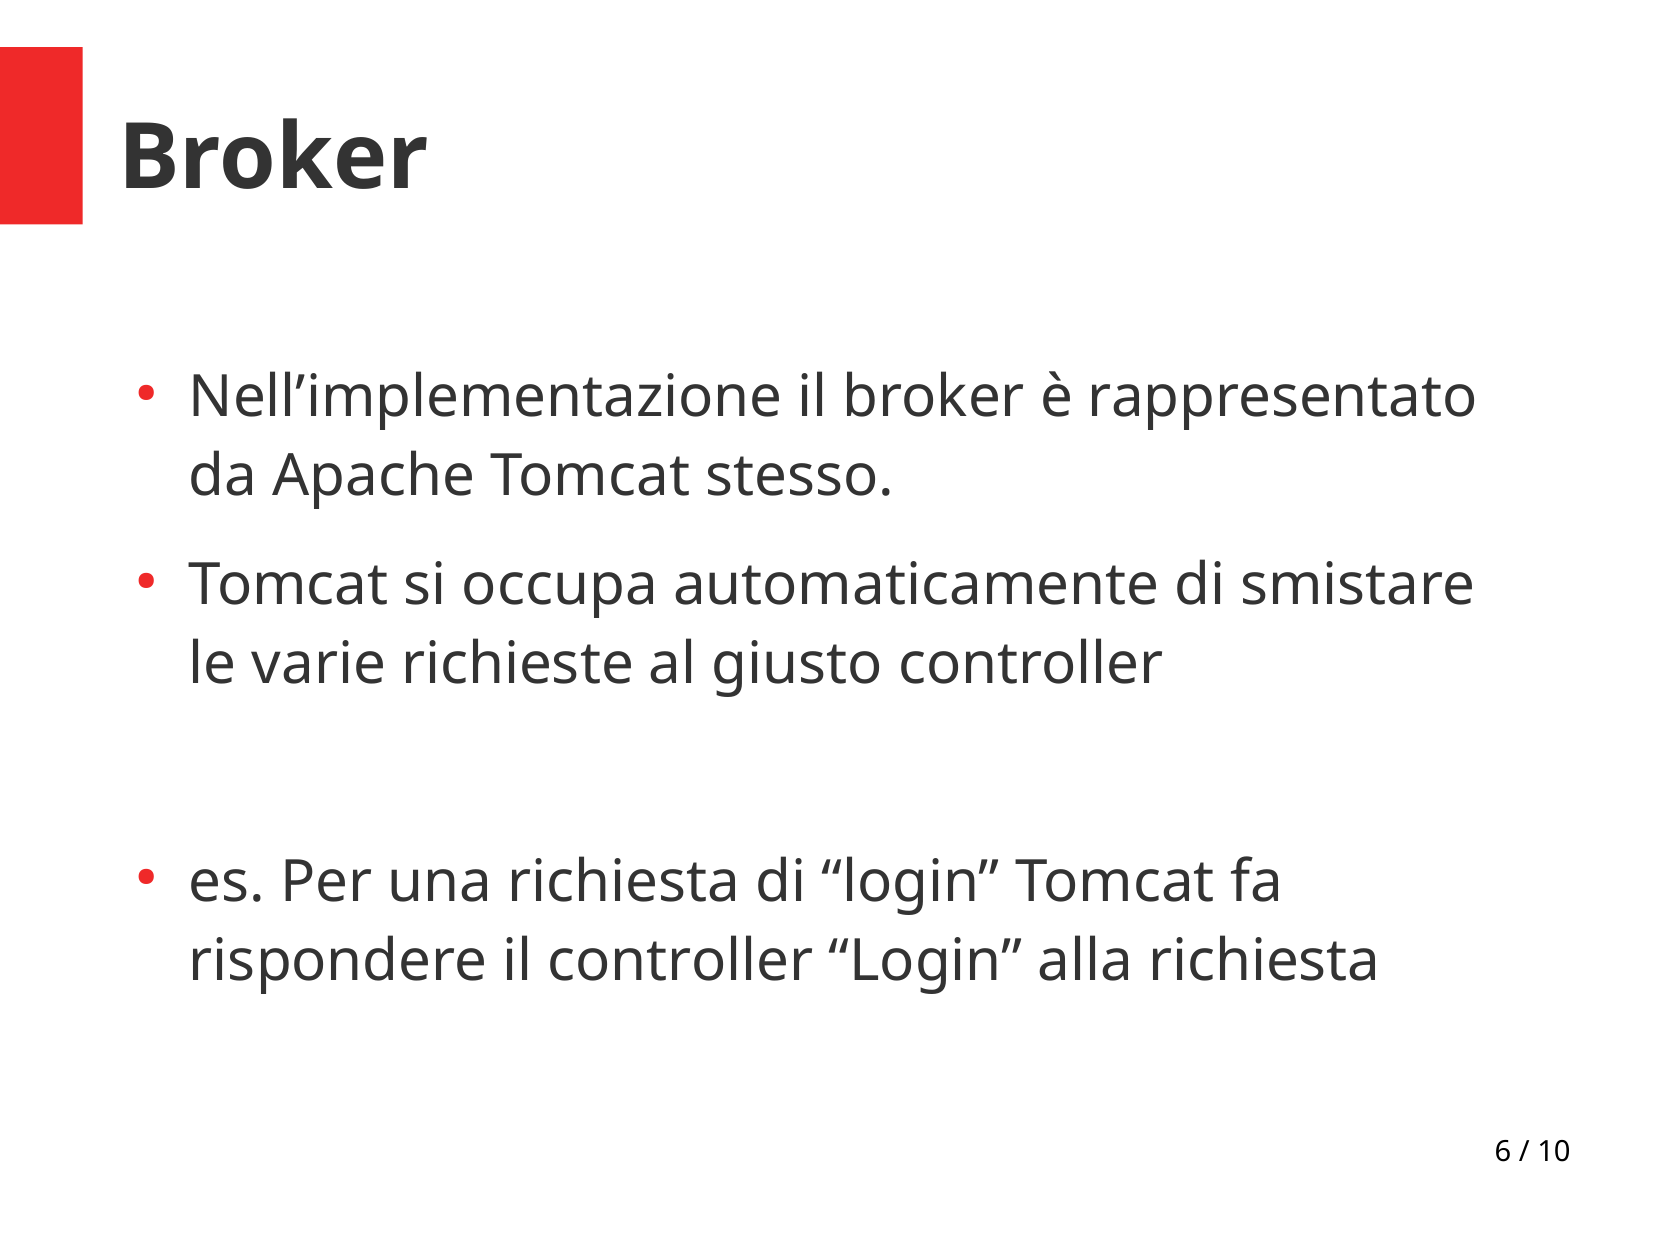

# Broker
Nell’implementazione il broker è rappresentato da Apache Tomcat stesso.
Tomcat si occupa automaticamente di smistare le varie richieste al giusto controller
es. Per una richiesta di “login” Tomcat fa rispondere il controller “Login” alla richiesta
6